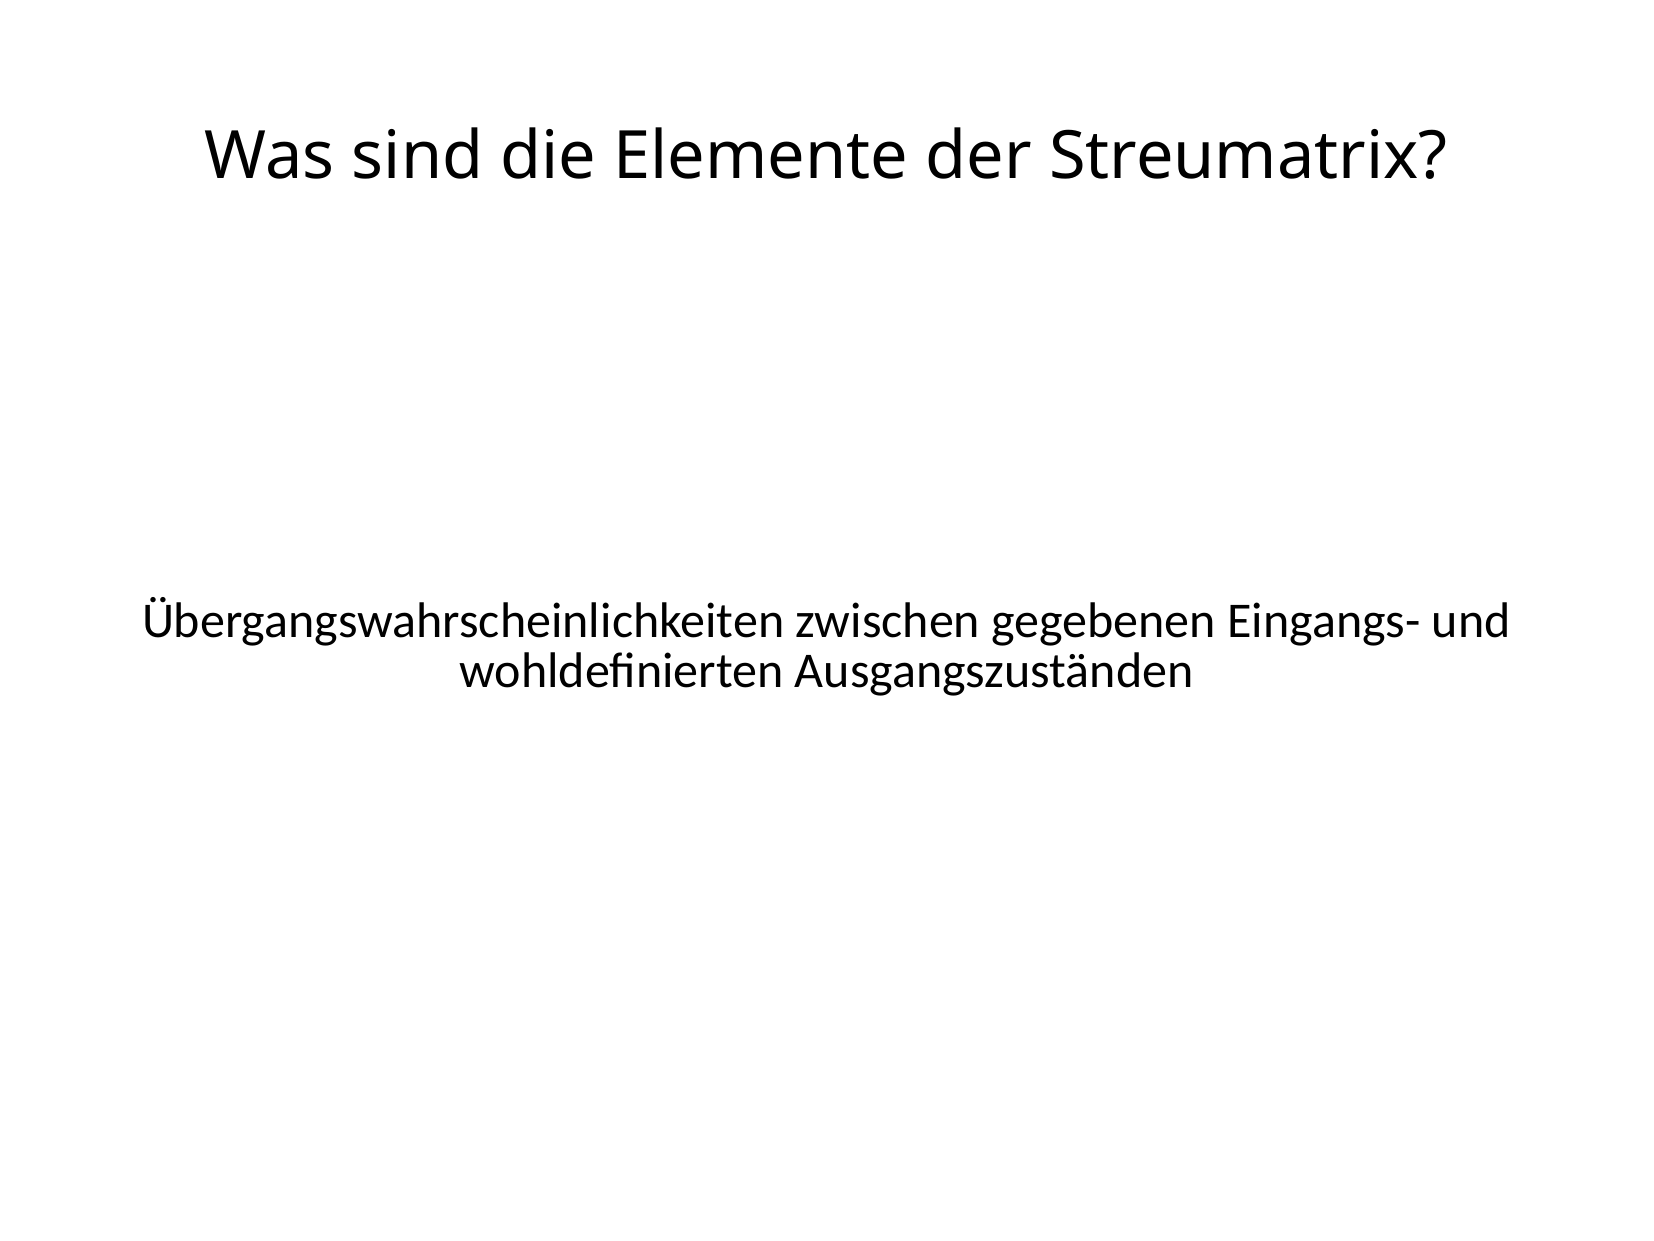

# Was sind die Elemente der Streumatrix?
Übergangswahrscheinlichkeiten zwischen gegebenen Eingangs- und wohldefinierten Ausgangszuständen